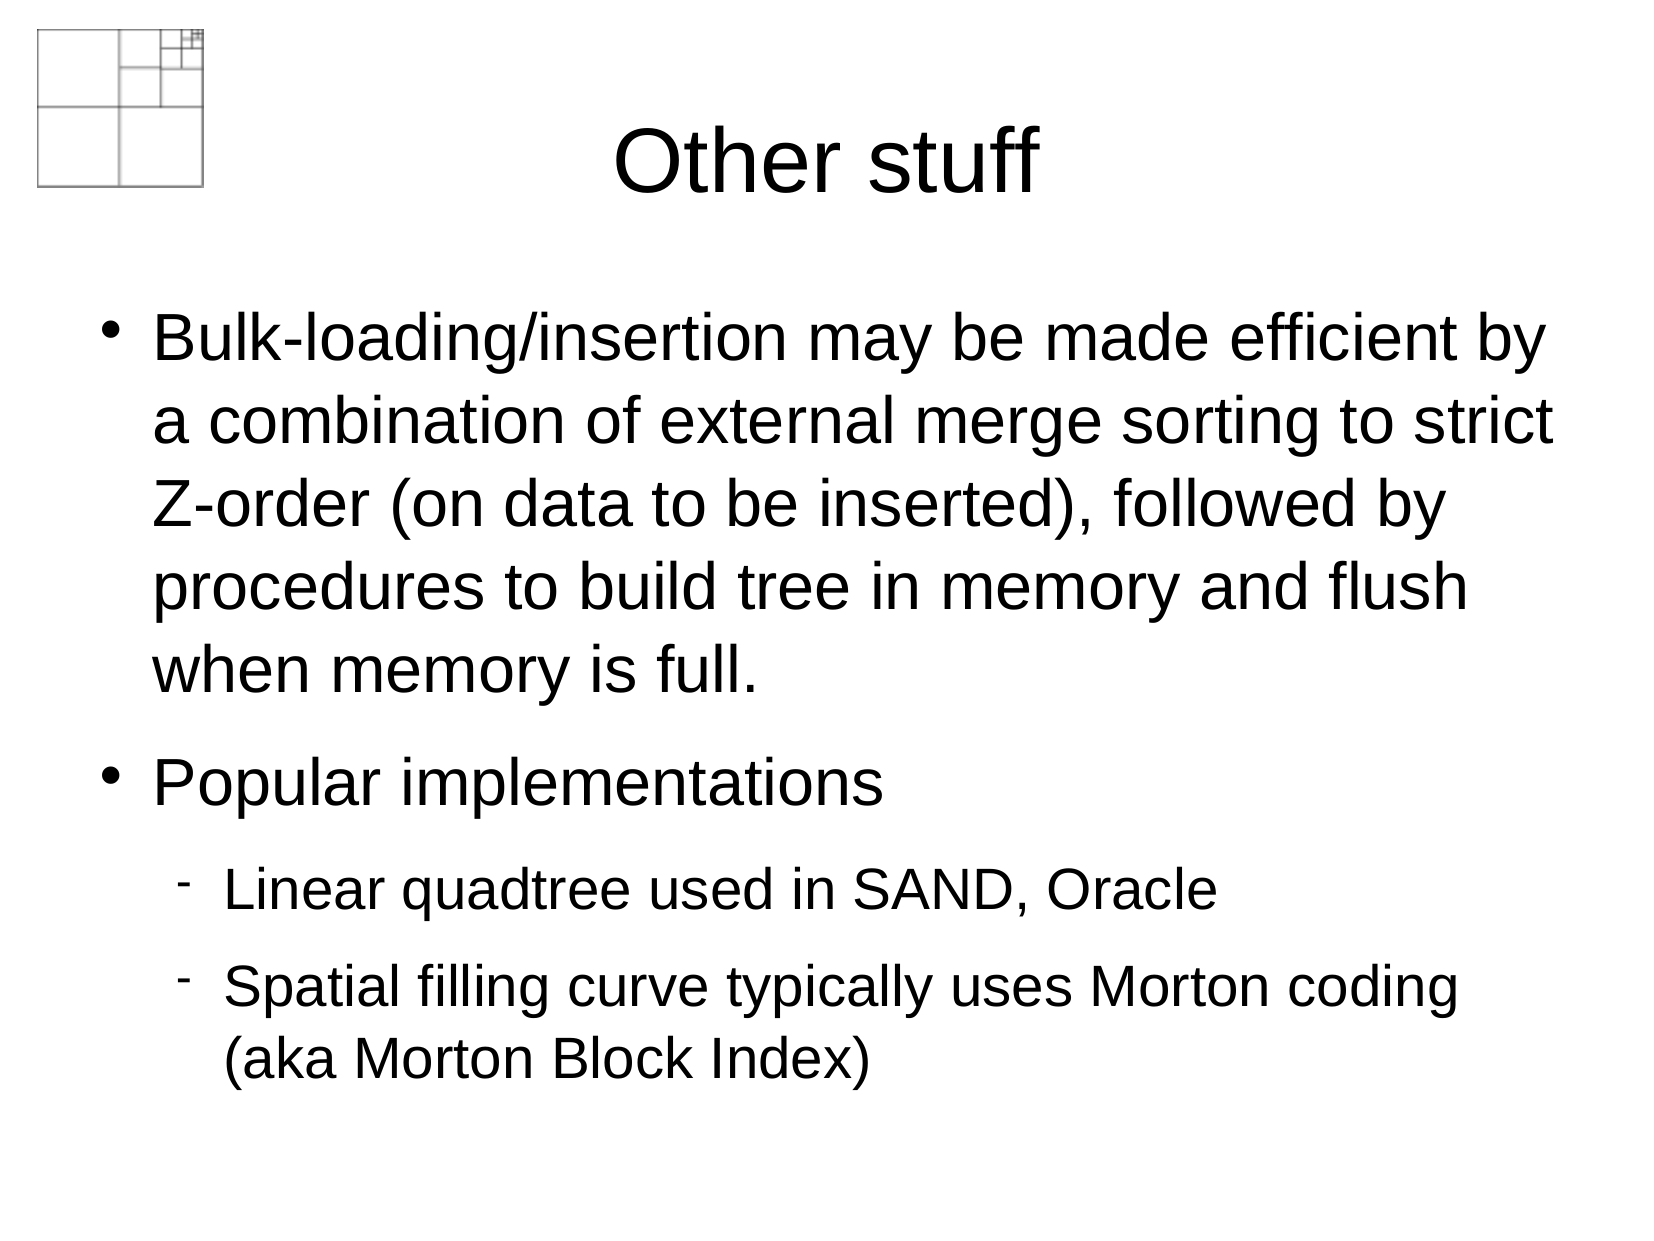

# Other stuff
Bulk-loading/insertion may be made efficient by a combination of external merge sorting to strict Z-order (on data to be inserted), followed by procedures to build tree in memory and flush when memory is full.
Popular implementations
Linear quadtree used in SAND, Oracle
Spatial filling curve typically uses Morton coding (aka Morton Block Index)‏